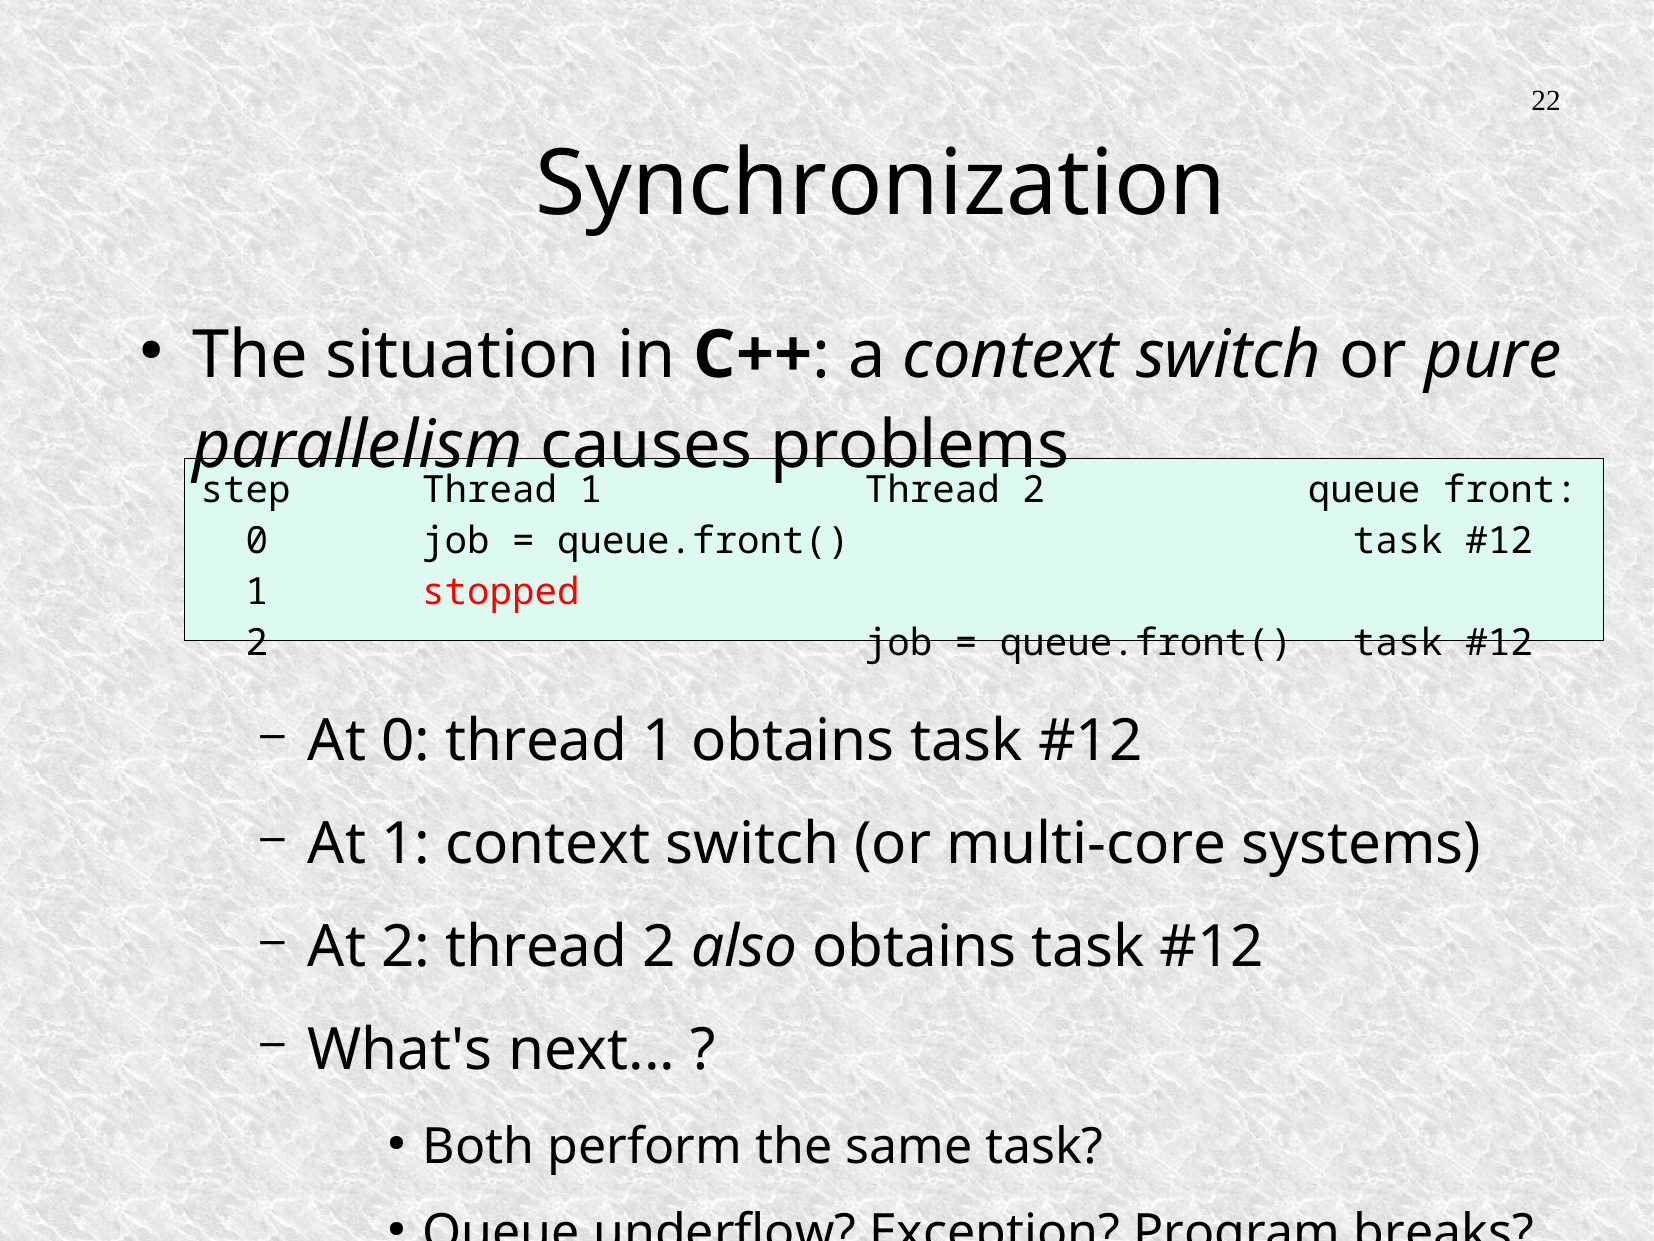

# Synchronization
22
The situation in C++: a context switch or pure parallelism causes problems
At 0: thread 1 obtains task #12
At 1: context switch (or multi-core systems)
At 2: thread 2 also obtains task #12
What's next... ?
Both perform the same task?
Queue underflow? Exception? Program breaks?
step		Thread 1				Thread 2				queue front:
 0			job = queue.front() 						 task #12
 1			stopped
 2									job = queue.front()	 task #12